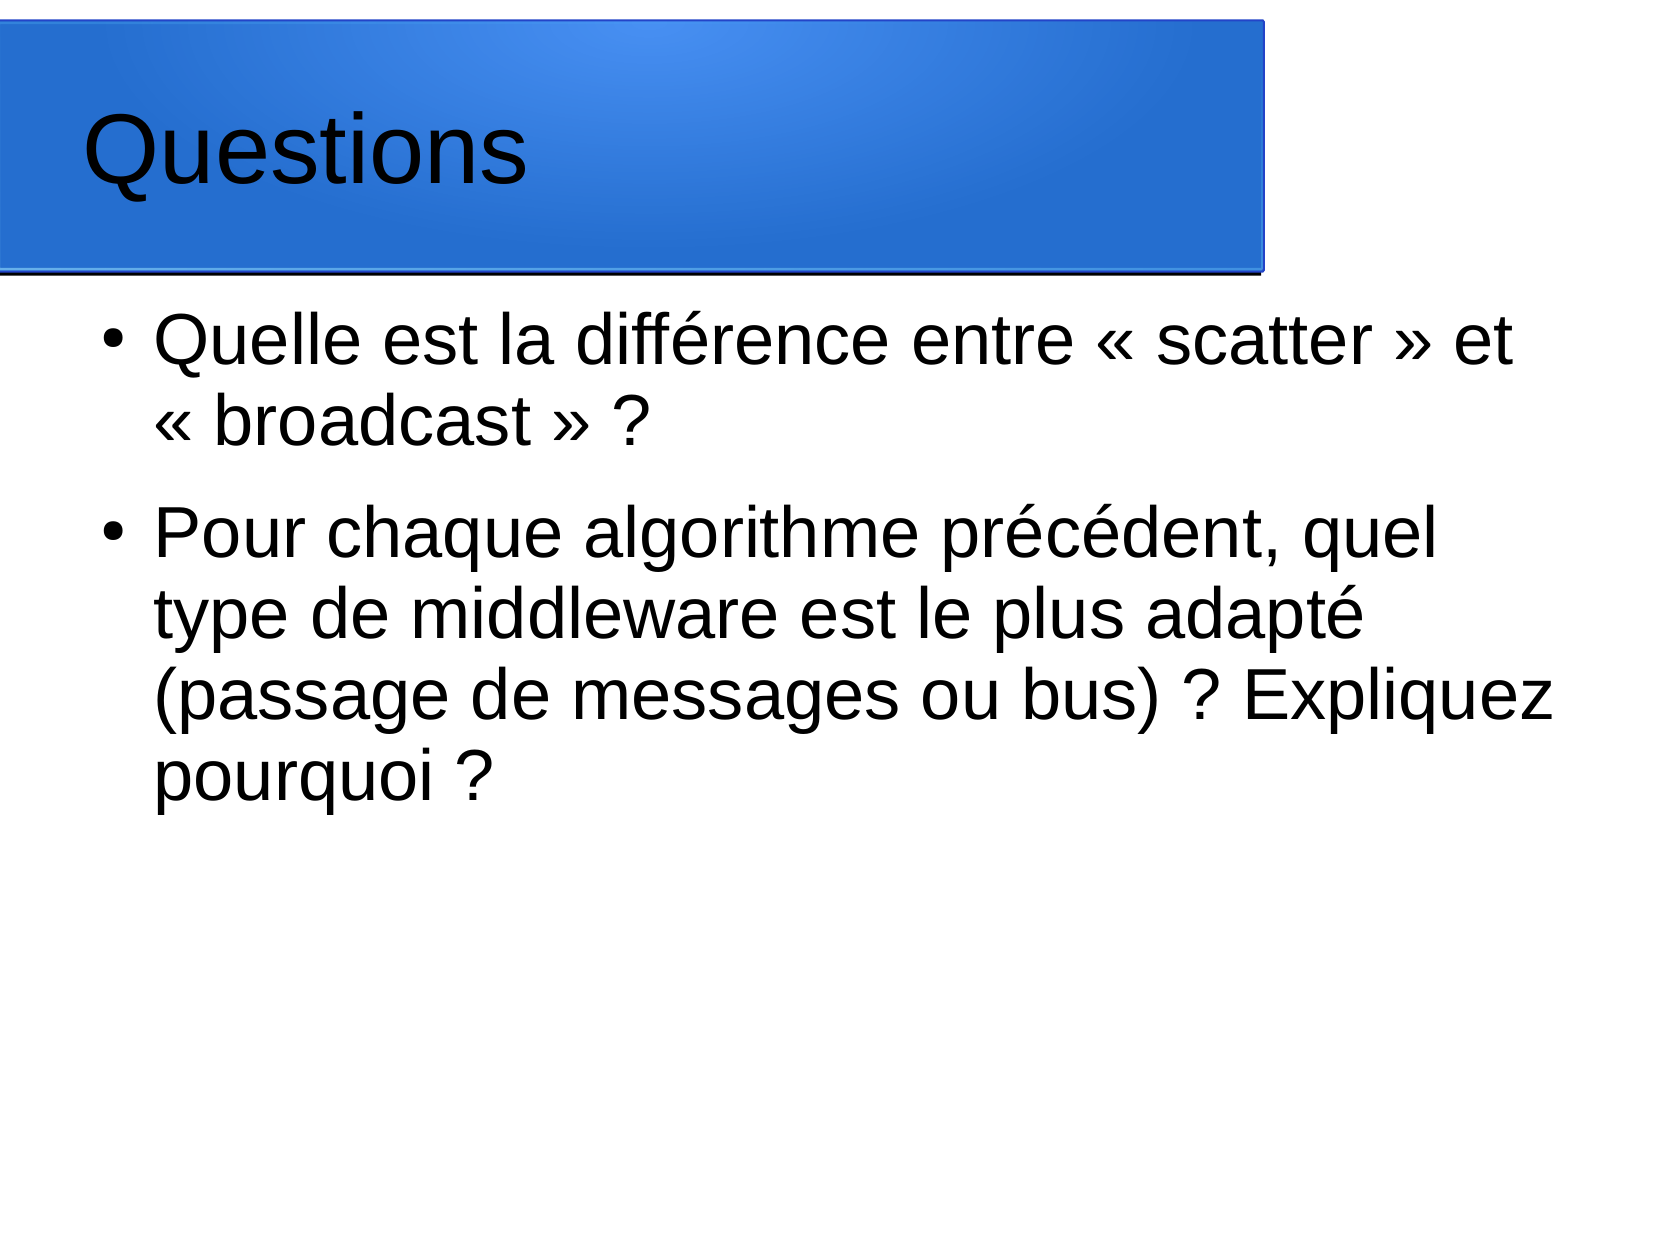

# Questions
Quelle est la différence entre « scatter » et « broadcast » ?
Pour chaque algorithme précédent, quel type de middleware est le plus adapté (passage de messages ou bus) ? Expliquez pourquoi ?